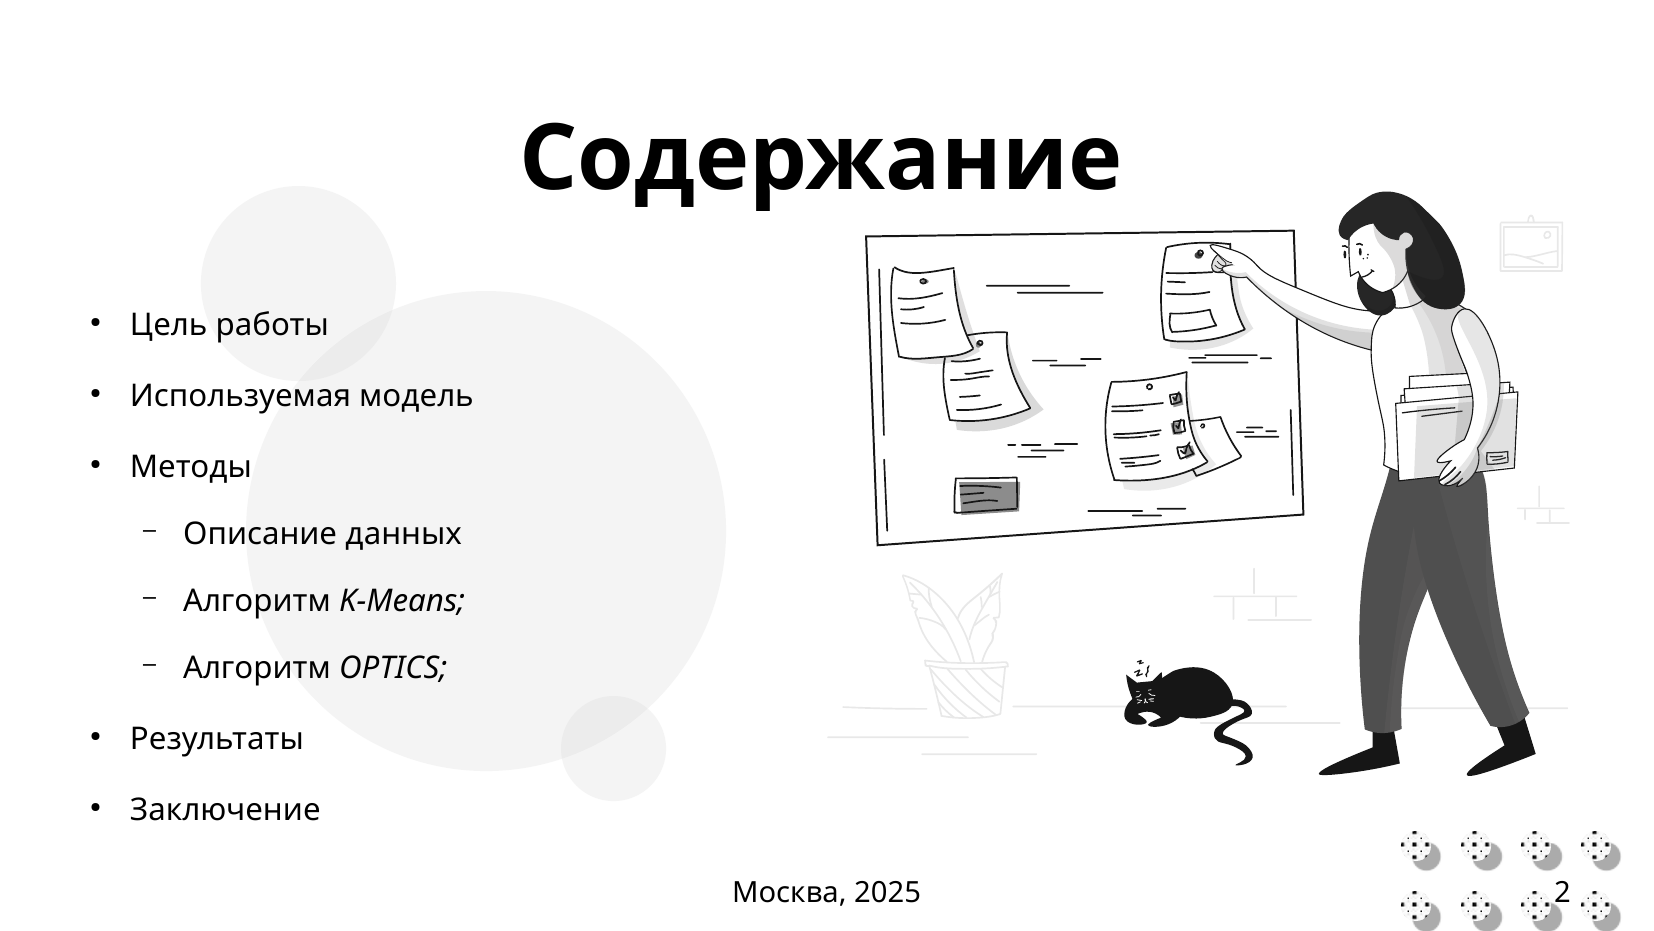

# Содержание
Цель работы
Используемая модель
Методы
Описание данных
Алгоритм K-Means;
Алгоритм OPTICS;
Результаты
Заключение
Москва, 2025
2